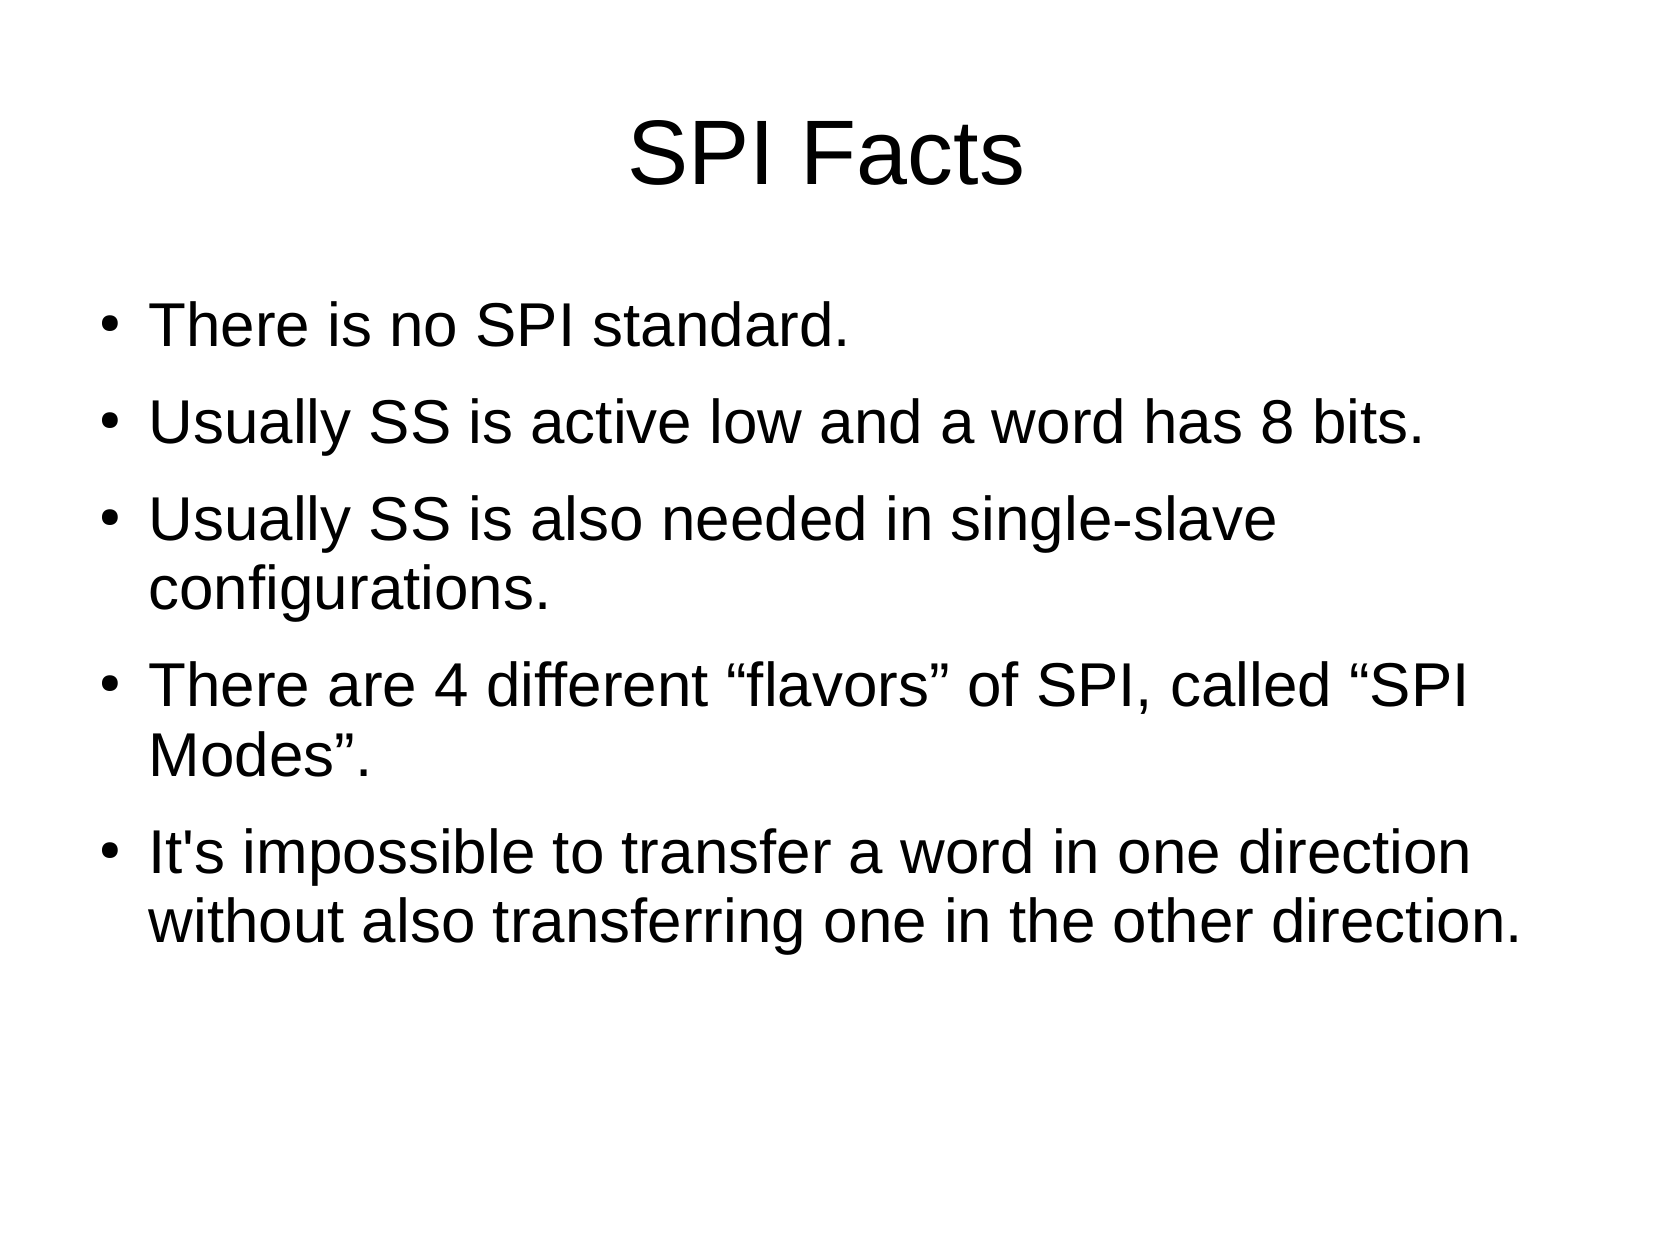

# SPI Facts
There is no SPI standard.
Usually SS is active low and a word has 8 bits.
Usually SS is also needed in single-slave configurations.
There are 4 different “flavors” of SPI, called “SPI Modes”.
It's impossible to transfer a word in one direction without also transferring one in the other direction.